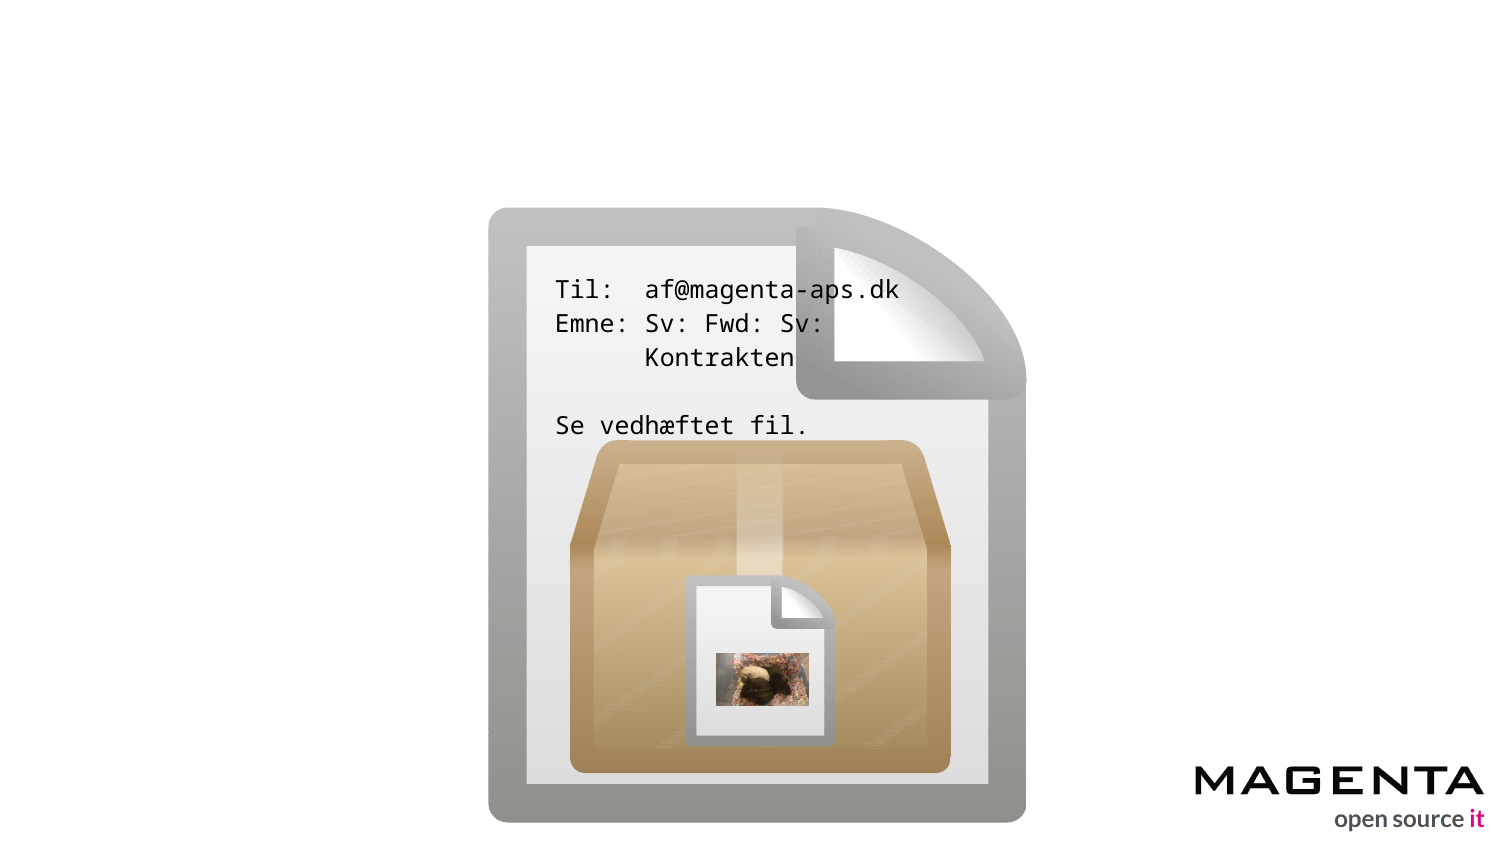

Til: af@magenta-aps.dk
Emne: Sv: Fwd: Sv:
 Kontrakten
Se vedhæftet fil.